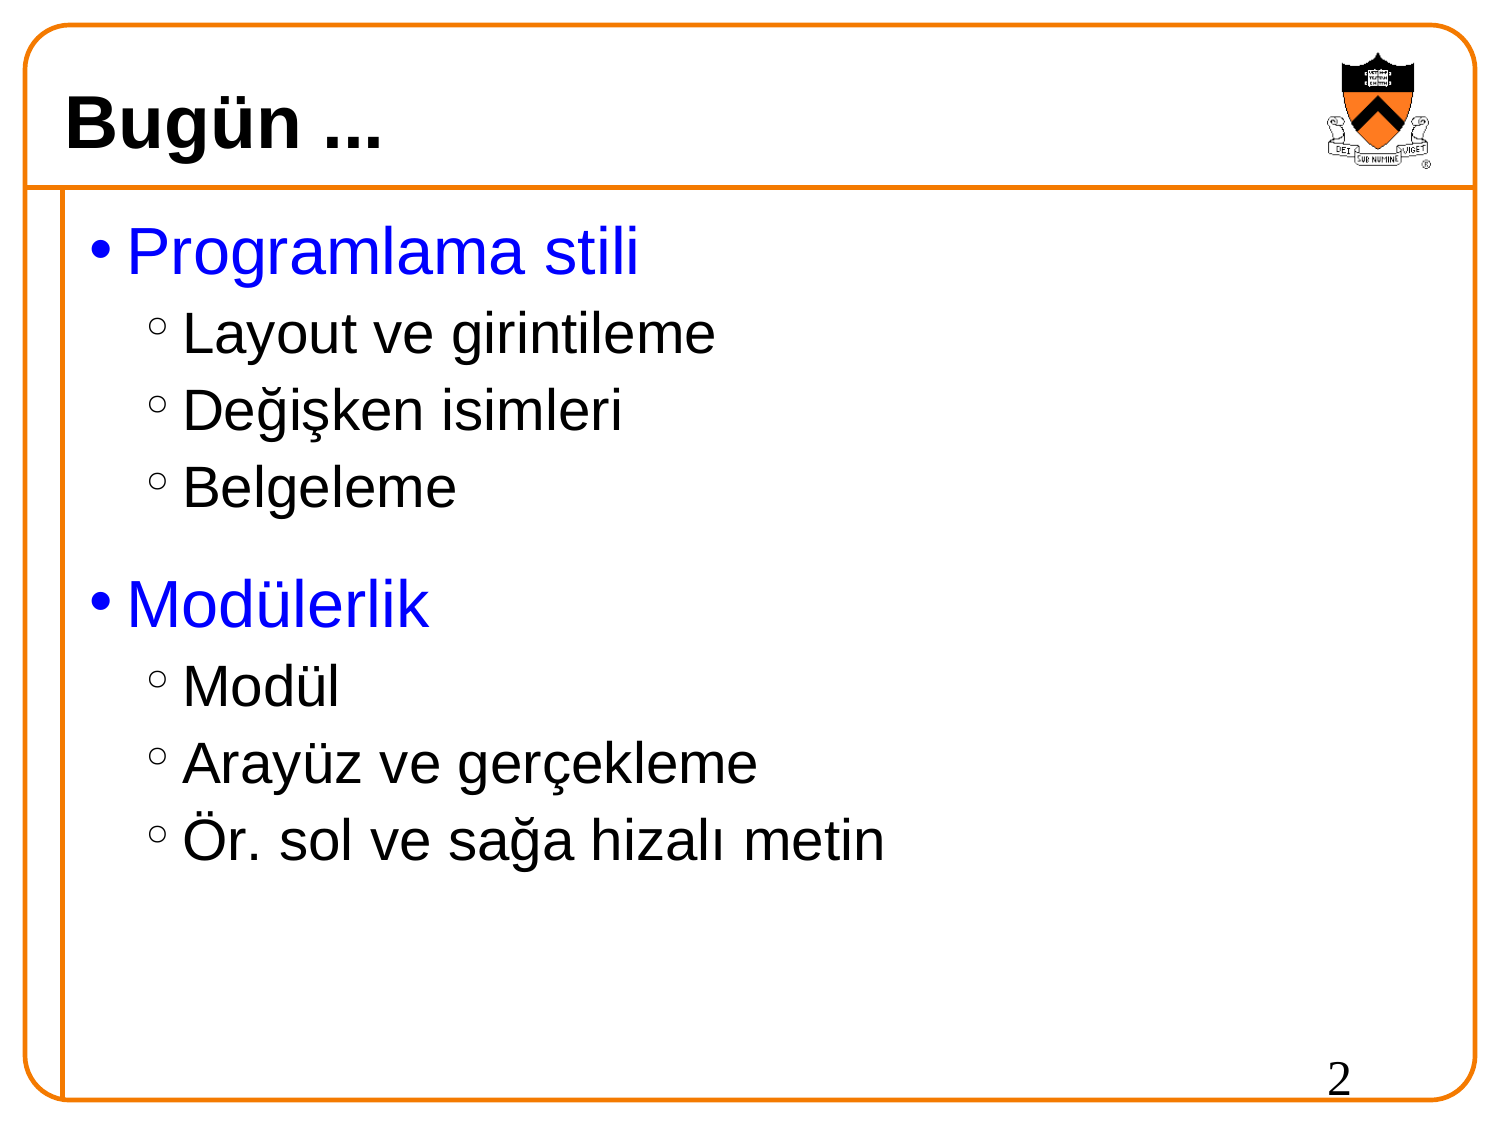

# Bugün ...
Programlama stili
Layout ve girintileme
Değişken isimleri
Belgeleme
Modülerlik
Modül
Arayüz ve gerçekleme
Ör. sol ve sağa hizalı metin
2